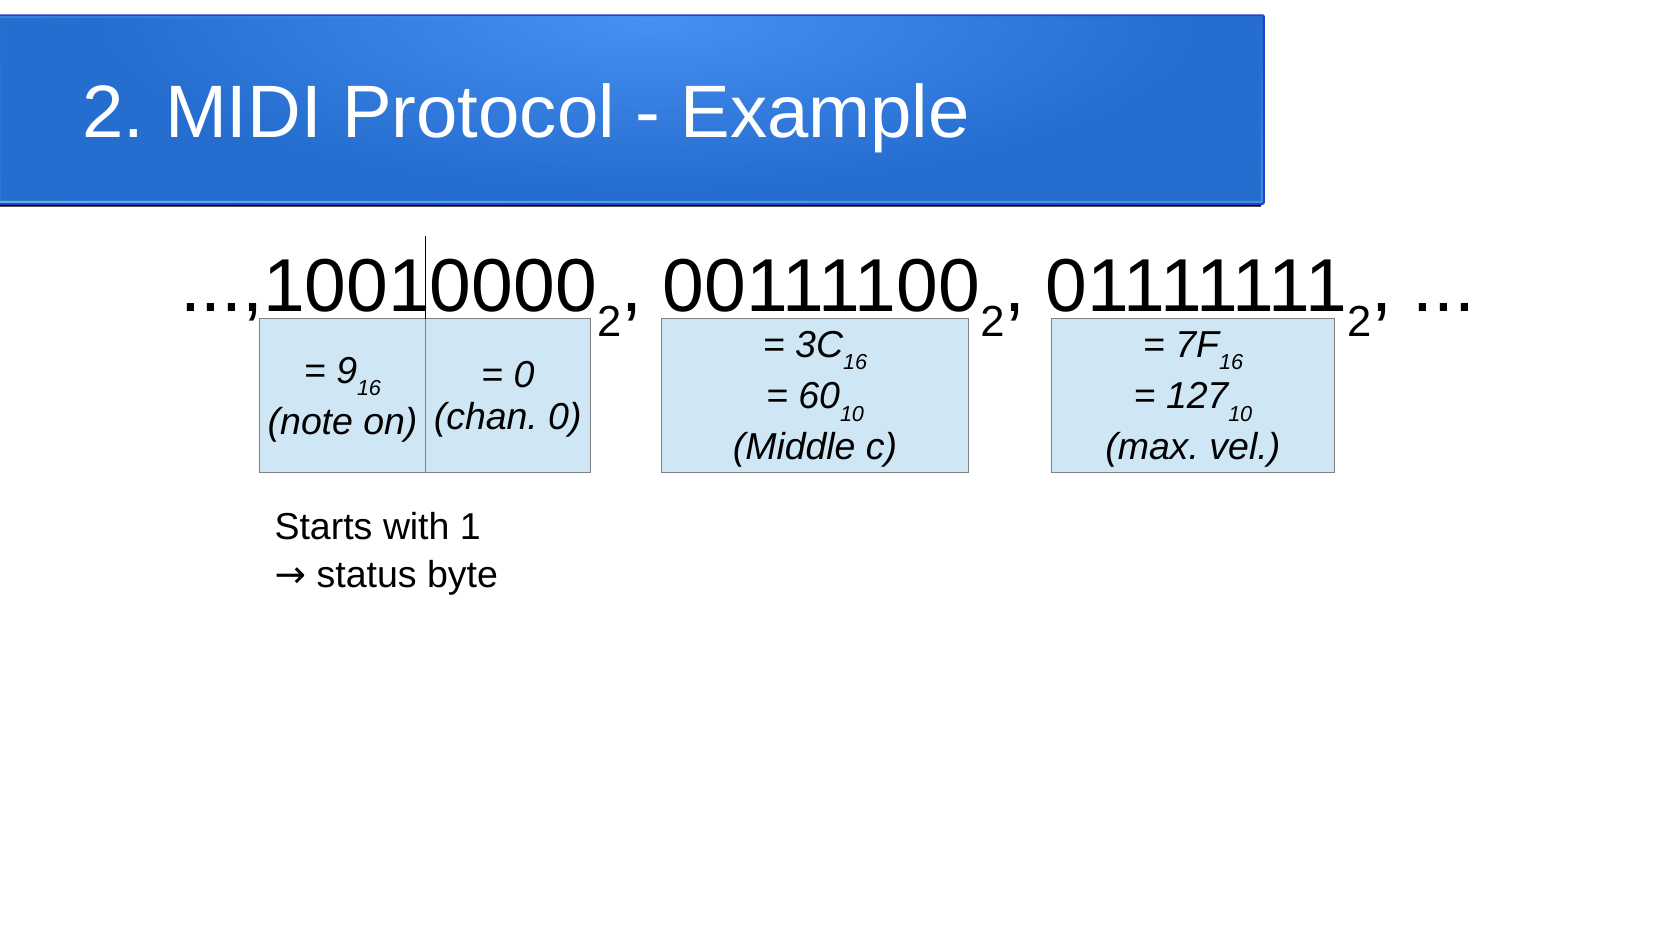

# 2. MIDI Protocol - Example
...,100100002, 001111002, 011111112, ...
= 916
(note on)
= 0
(chan. 0)
= 3C16
= 6010
(Middle c)
= 7F16
= 12710
(max. vel.)
Starts with 1
→ status byte